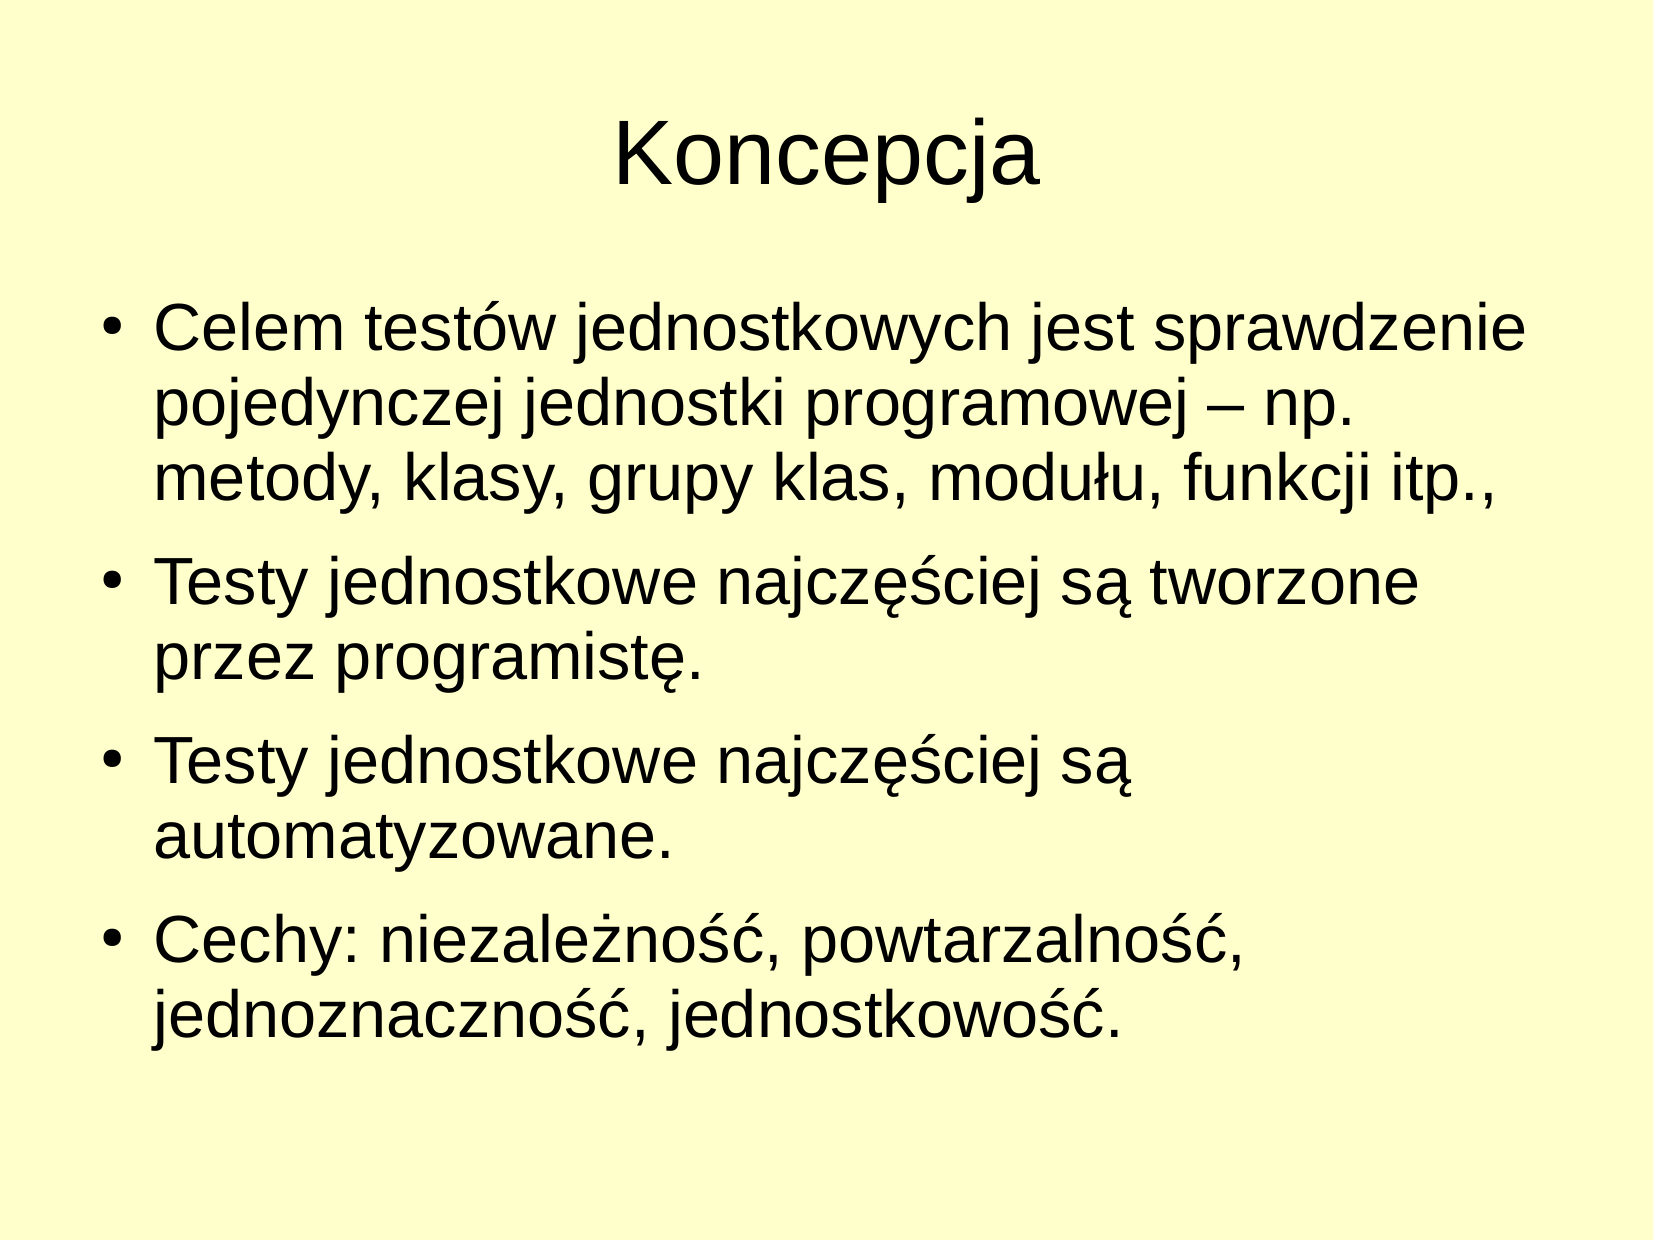

# Koncepcja
Celem testów jednostkowych jest sprawdzenie pojedynczej jednostki programowej – np. metody, klasy, grupy klas, modułu, funkcji itp.,
Testy jednostkowe najczęściej są tworzone przez programistę.
Testy jednostkowe najczęściej są automatyzowane.
Cechy: niezależność, powtarzalność, jednoznaczność, jednostkowość.